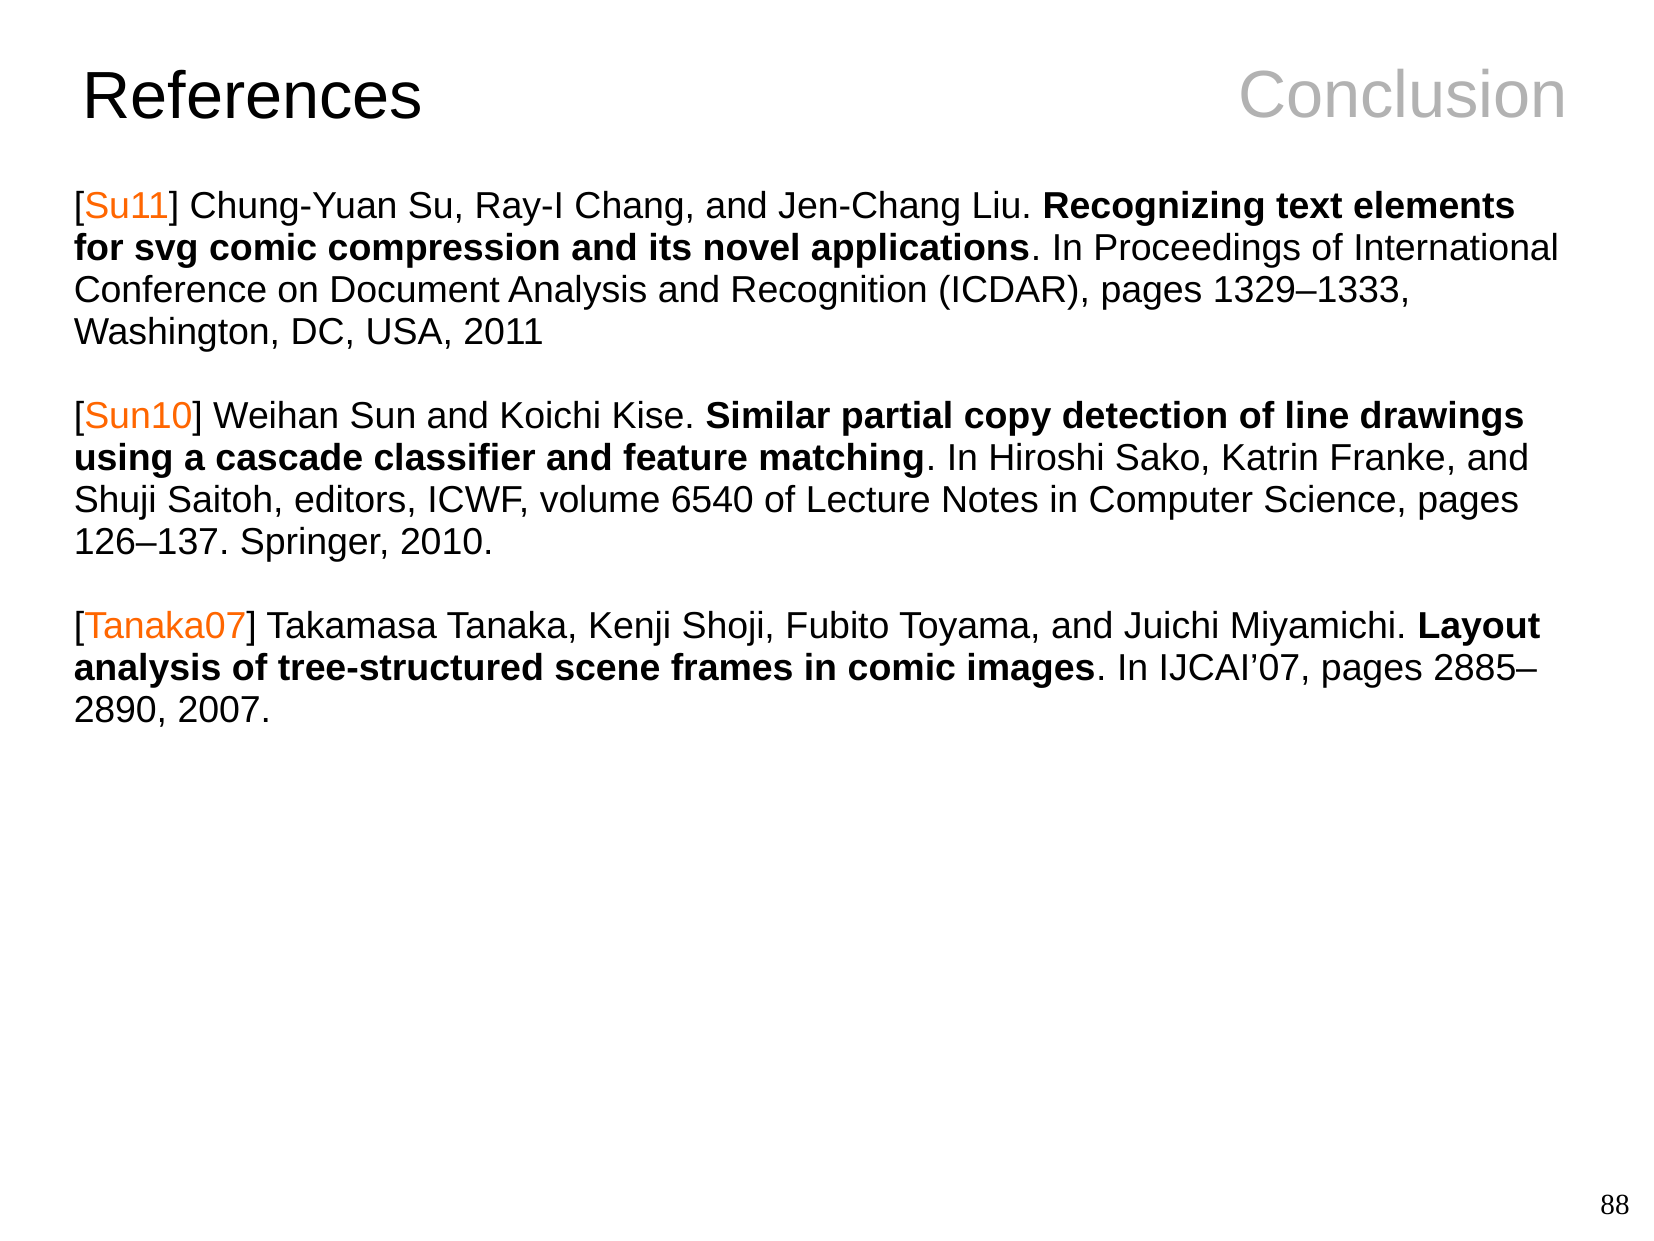

# References
[Su11] Chung-Yuan Su, Ray-I Chang, and Jen-Chang Liu. Recognizing text elements
for svg comic compression and its novel applications. In Proceedings of International Conference on Document Analysis and Recognition (ICDAR), pages 1329–1333, Washington, DC, USA, 2011
[Sun10] Weihan Sun and Koichi Kise. Similar partial copy detection of line drawings using a cascade classifier and feature matching. In Hiroshi Sako, Katrin Franke, and Shuji Saitoh, editors, ICWF, volume 6540 of Lecture Notes in Computer Science, pages 126–137. Springer, 2010.
[Tanaka07] Takamasa Tanaka, Kenji Shoji, Fubito Toyama, and Juichi Miyamichi. Layout
analysis of tree-structured scene frames in comic images. In IJCAI’07, pages 2885–2890, 2007.
88